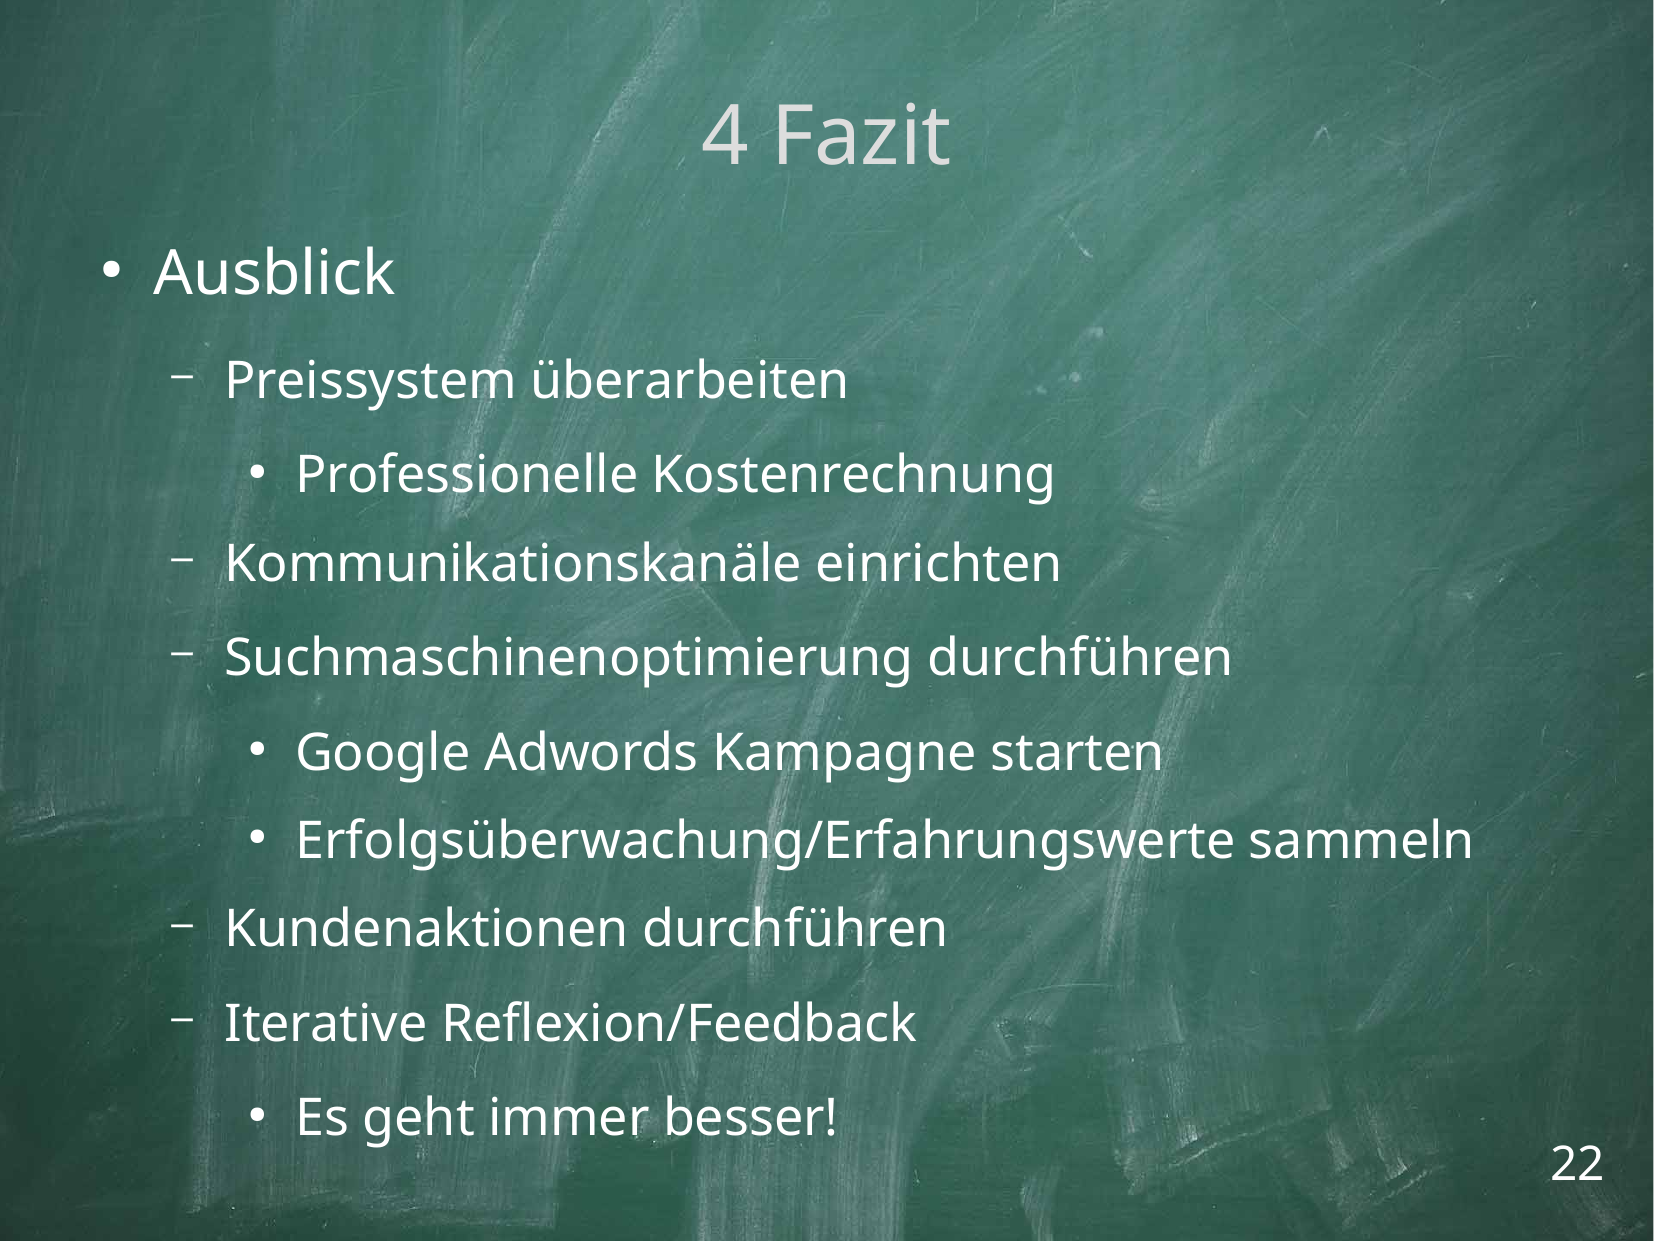

# 4 Fazit
Ausblick
Preissystem überarbeiten
Professionelle Kostenrechnung
Kommunikationskanäle einrichten
Suchmaschinenoptimierung durchführen
Google Adwords Kampagne starten
Erfolgsüberwachung/Erfahrungswerte sammeln
Kundenaktionen durchführen
Iterative Reflexion/Feedback
Es geht immer besser!
22
Mittelstufenprojekt: Personal Kanban